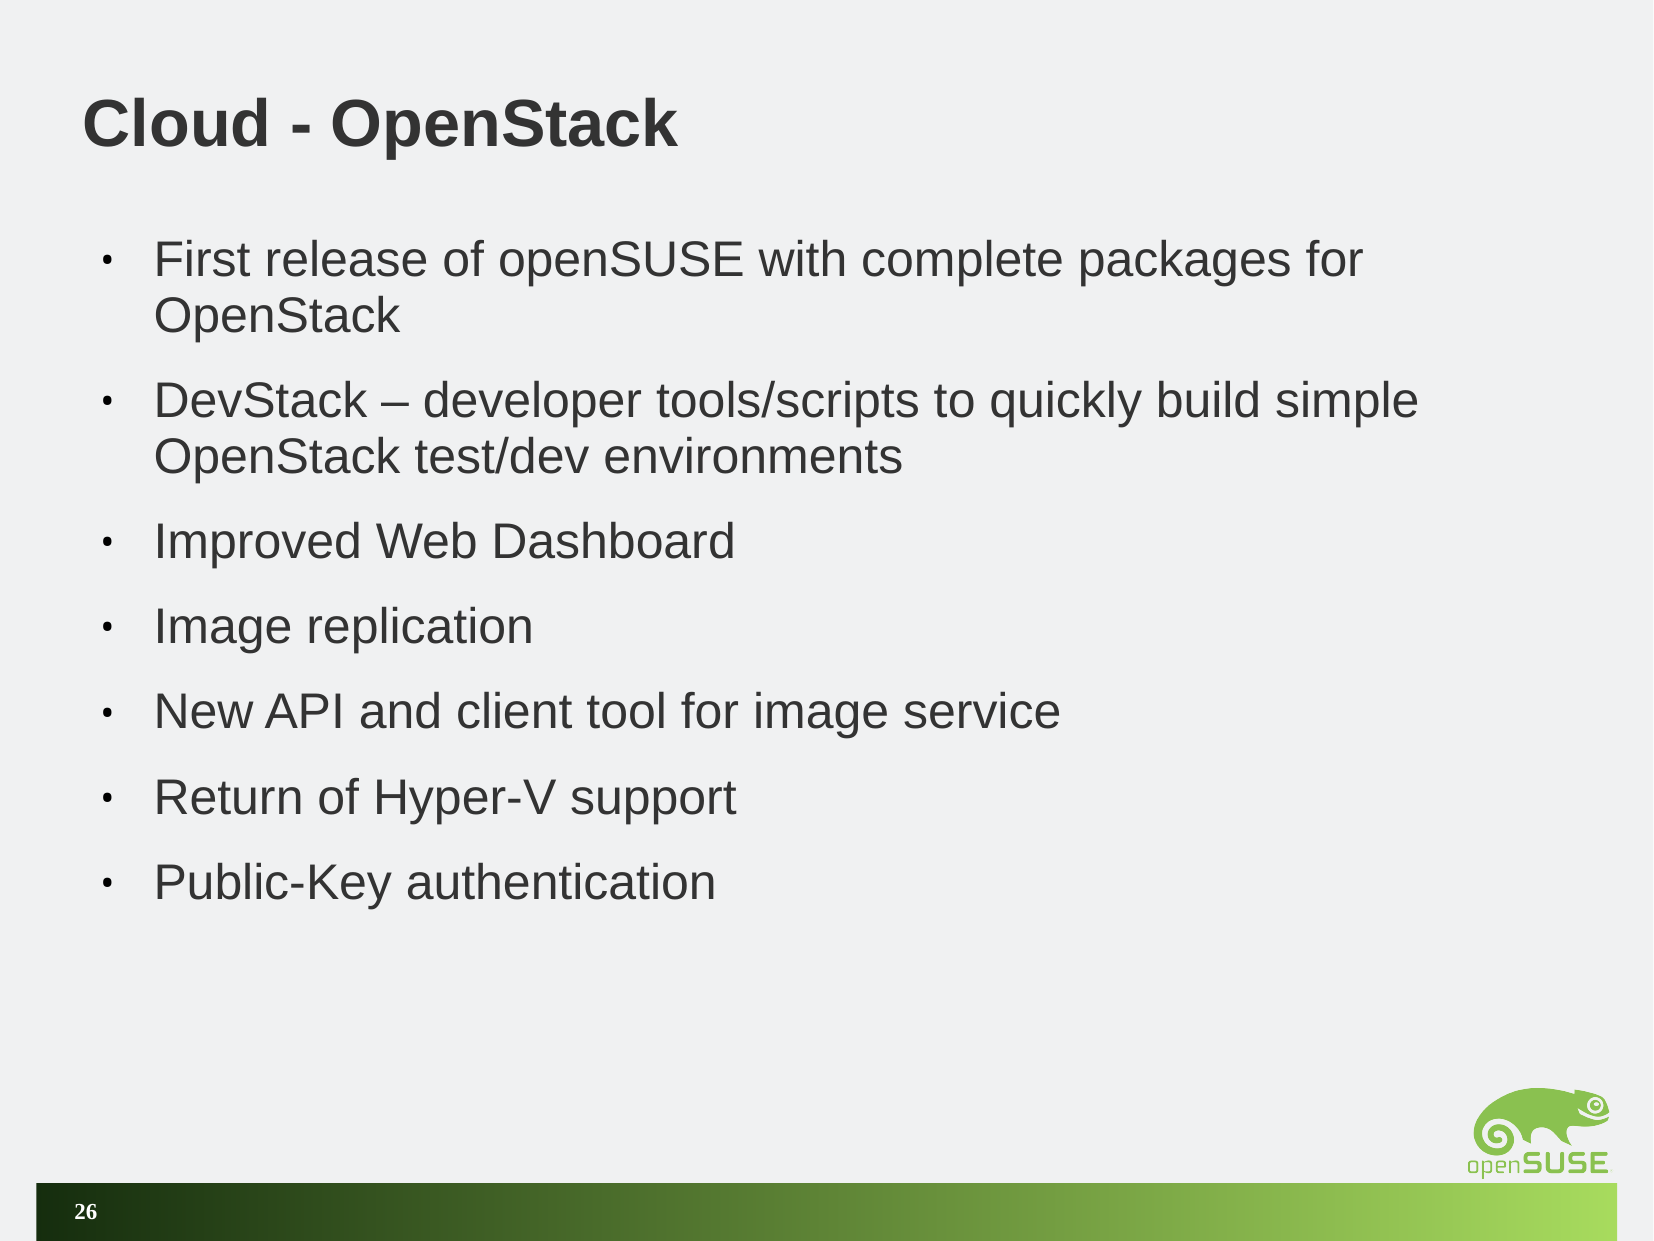

# Cloud - OpenStack
First release of openSUSE with complete packages for OpenStack
DevStack – developer tools/scripts to quickly build simple OpenStack test/dev environments
Improved Web Dashboard
Image replication
New API and client tool for image service
Return of Hyper-V support
Public-Key authentication
26